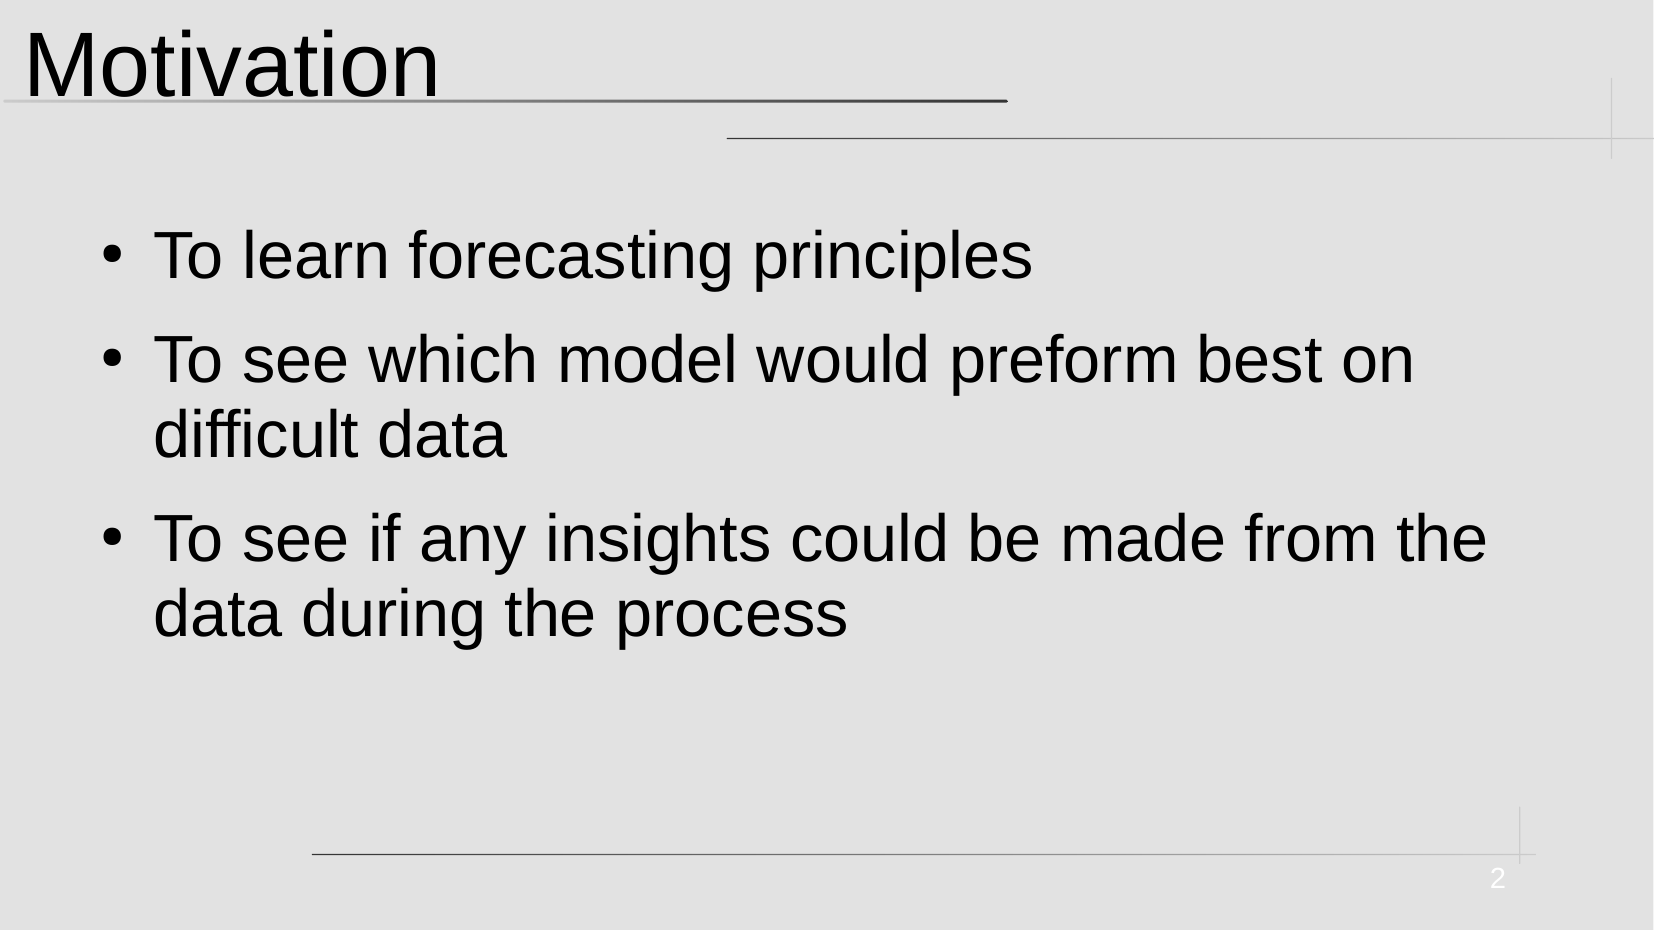

# Motivation
To learn forecasting principles
To see which model would preform best on difficult data
To see if any insights could be made from the data during the process
2